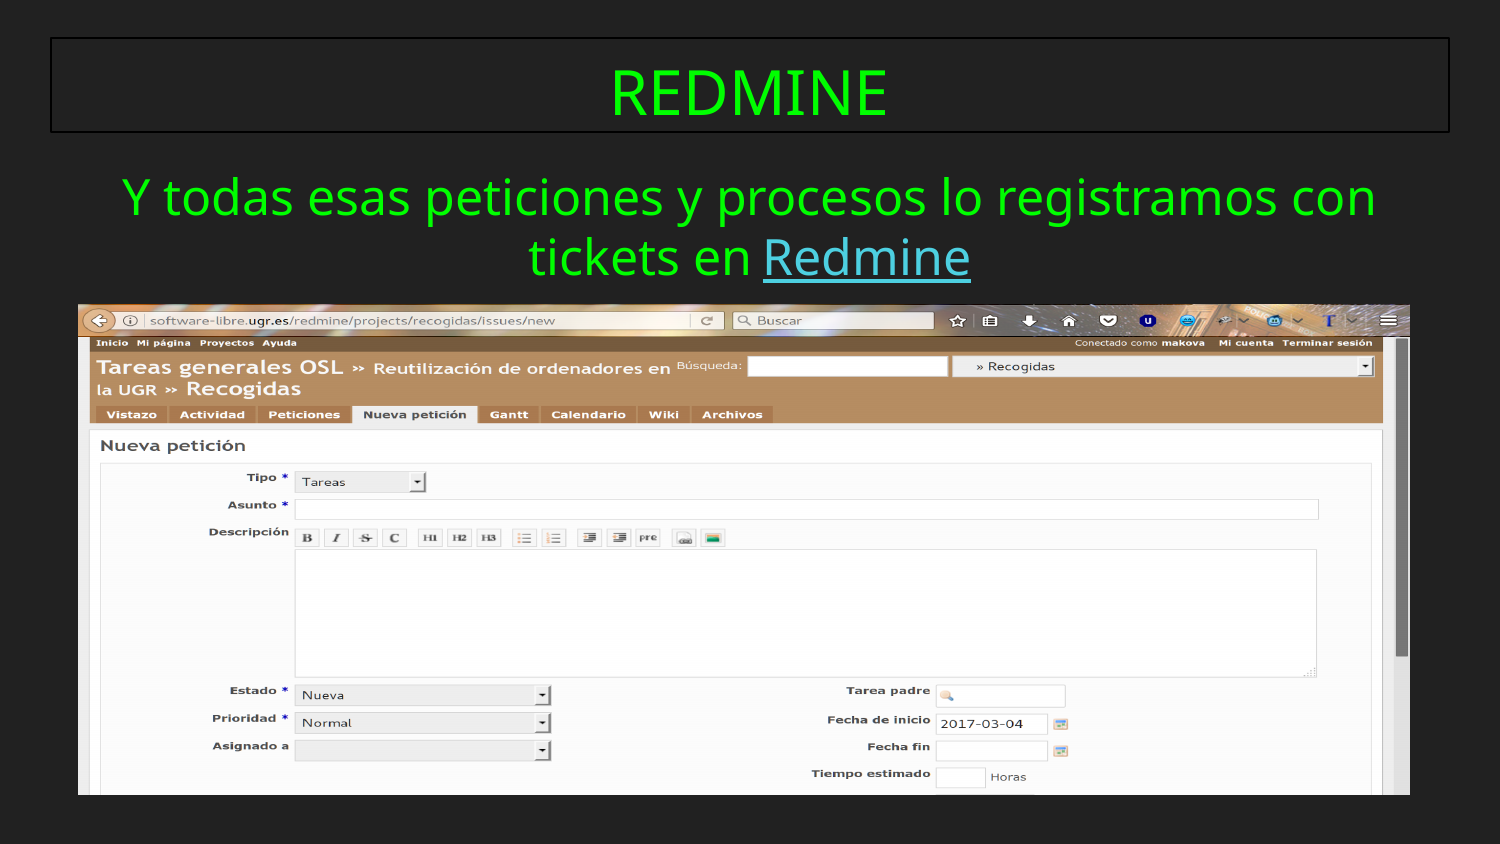

# REDMINE
Y todas esas peticiones y procesos lo registramos con tickets en Redmine